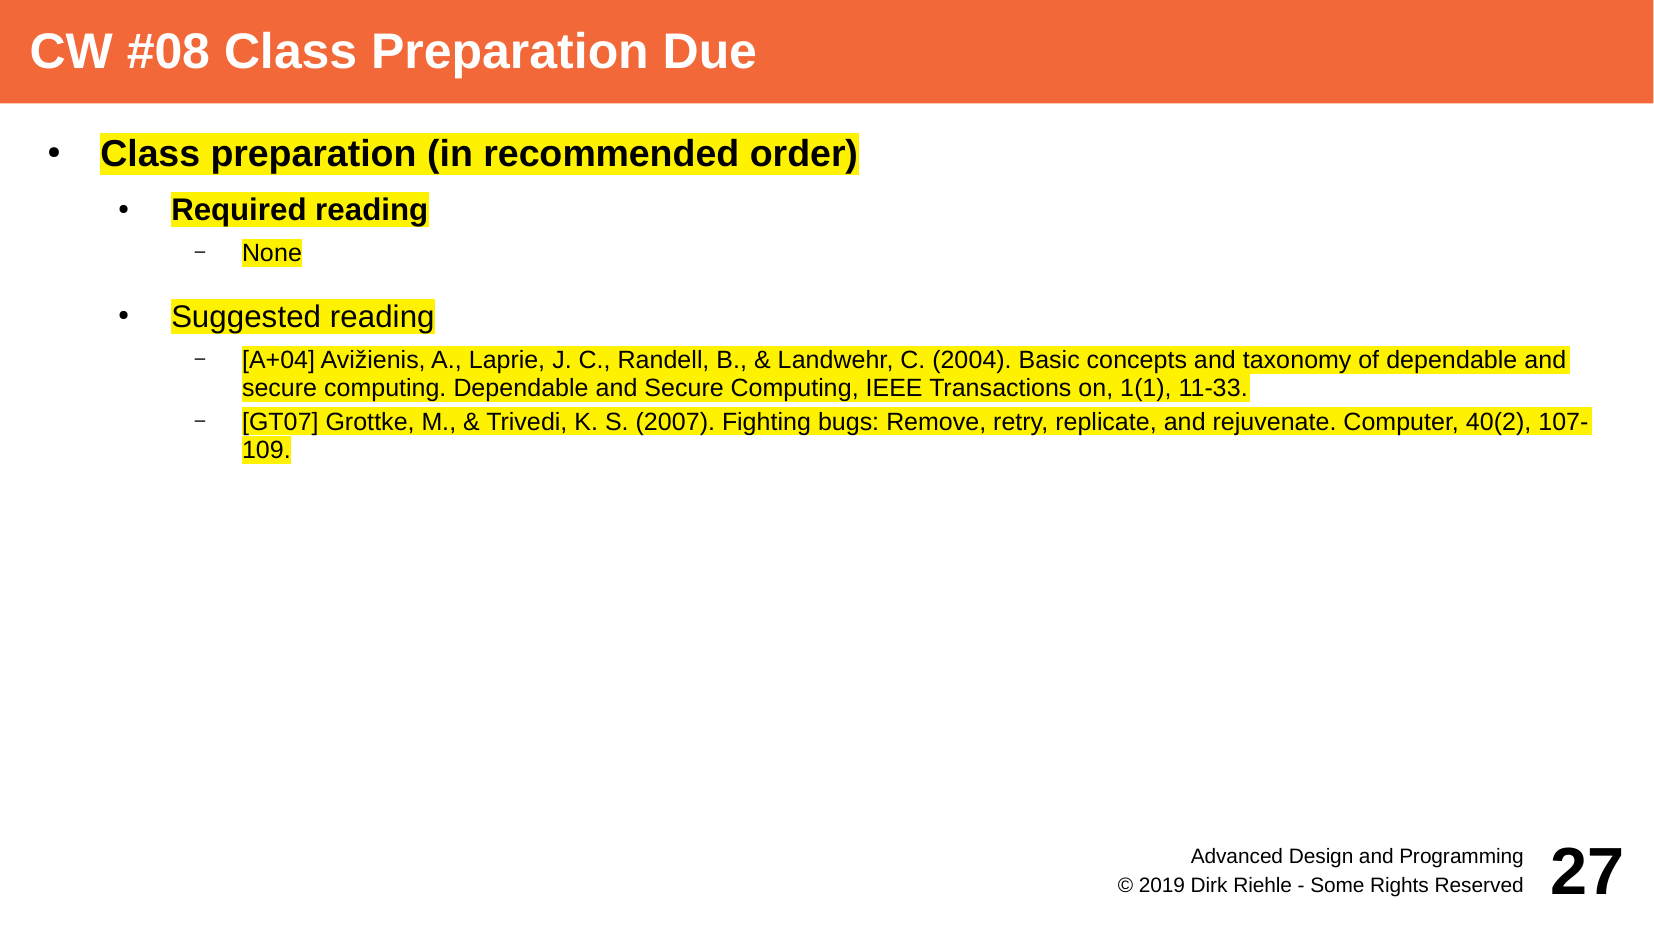

# CW #08 Class Preparation Due
Class preparation (in recommended order)
Required reading
None
Suggested reading
[A+04] Avižienis, A., Laprie, J. C., Randell, B., & Landwehr, C. (2004). Basic concepts and taxonomy of dependable and secure computing. Dependable and Secure Computing, IEEE Transactions on, 1(1), 11-33.
[GT07] Grottke, M., & Trivedi, K. S. (2007). Fighting bugs: Remove, retry, replicate, and rejuvenate. Computer, 40(2), 107-109.
Advanced Design and Programming
27
© 2019 Dirk Riehle - Some Rights Reserved